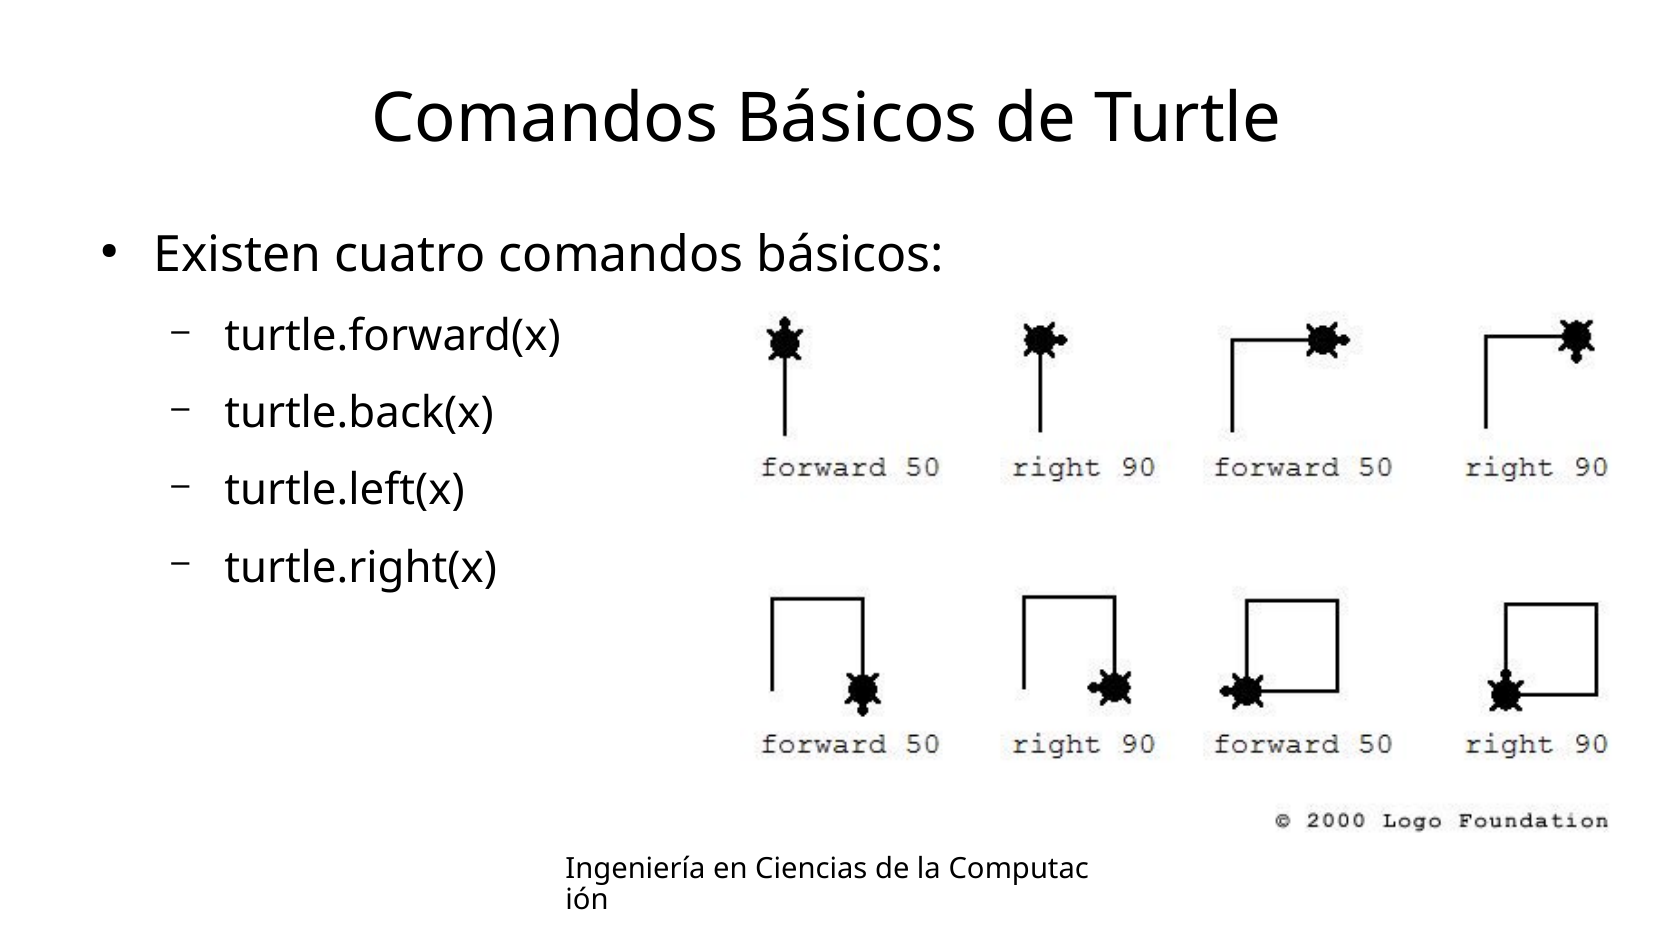

# Comandos Básicos de Turtle
Existen cuatro comandos básicos:
turtle.forward(x)
turtle.back(x)
turtle.left(x)
turtle.right(x)
Ingeniería en Ciencias de la Computación